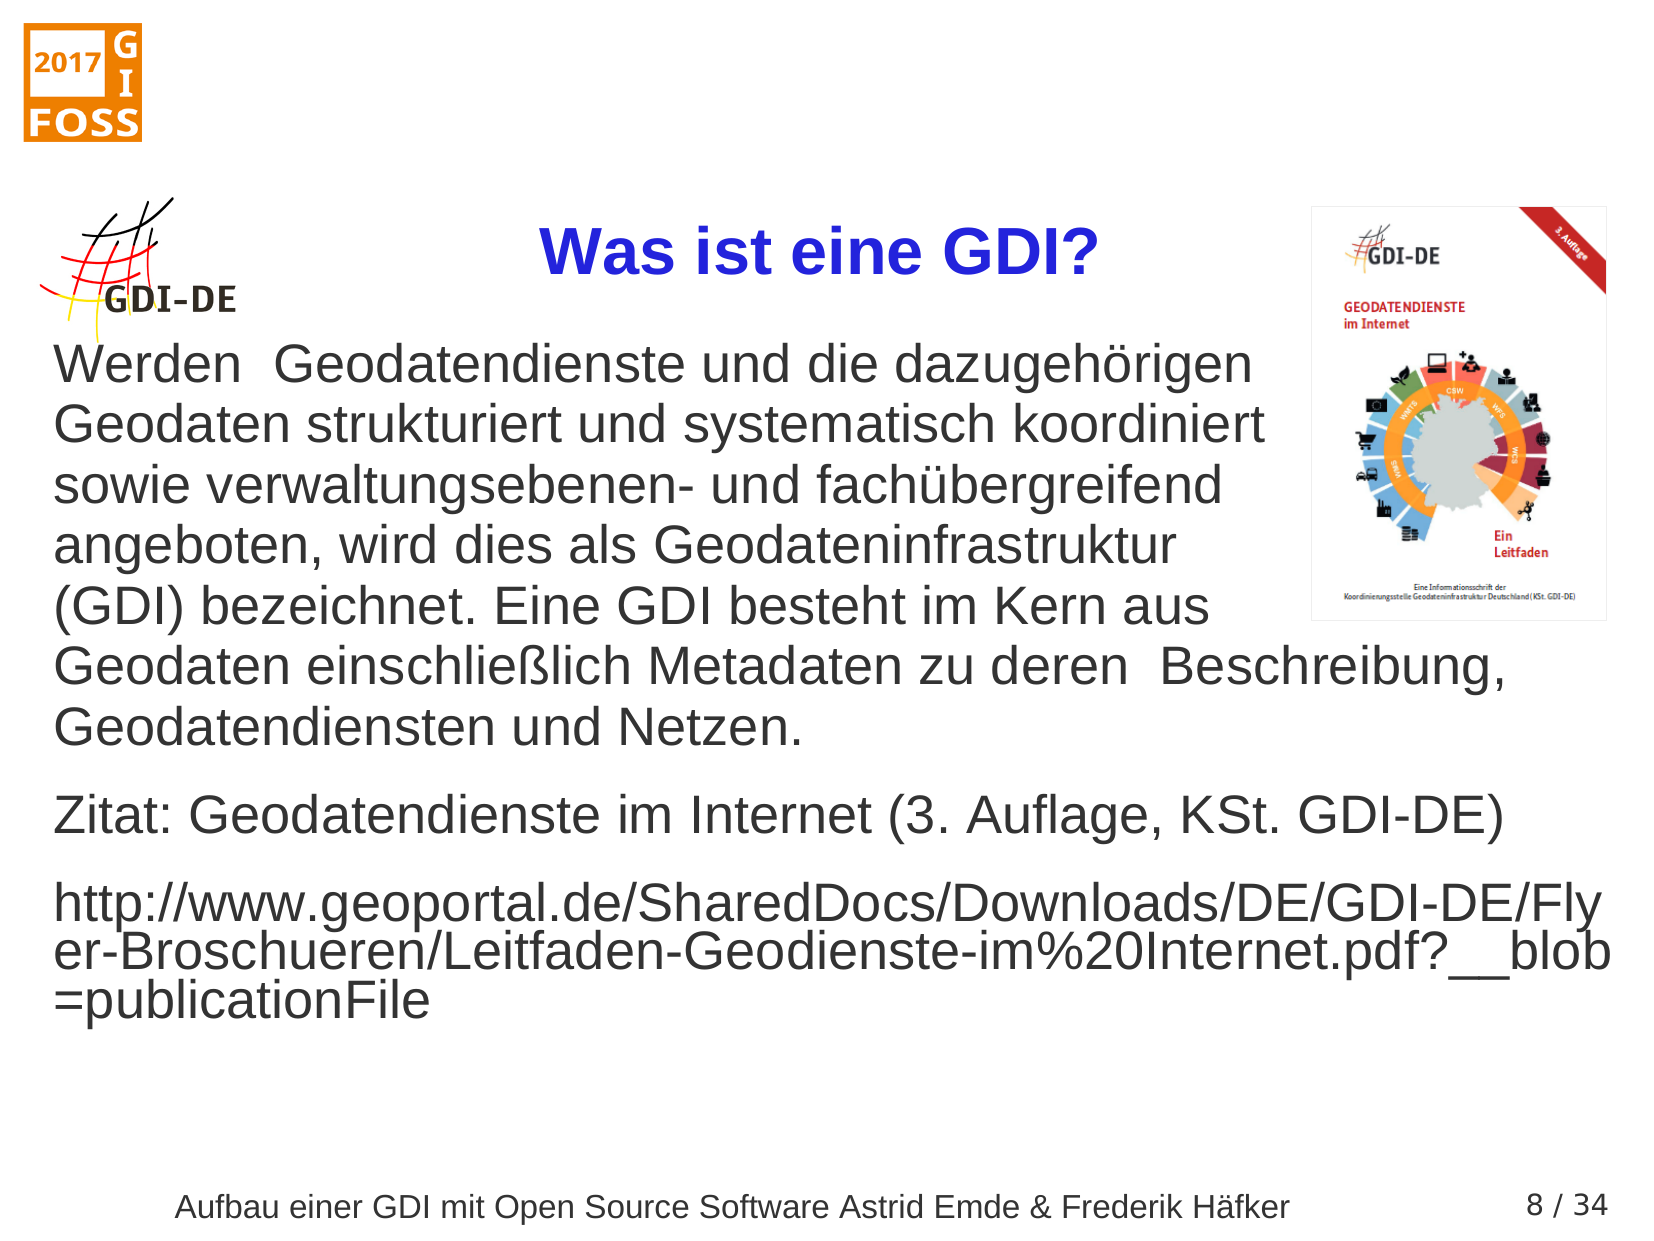

# Was ist eine GDI?
Werden Geodatendienste und die dazugehörigen
Geodaten strukturiert und systematisch koordiniert
sowie verwaltungsebenen- und fachübergreifend
angeboten, wird dies als Geodateninfrastruktur
(GDI) bezeichnet. Eine GDI besteht im Kern aus
Geodaten einschließlich Metadaten zu deren Beschreibung, Geodatendiensten und Netzen.
Zitat: Geodatendienste im Internet (3. Auflage, KSt. GDI-DE)
http://www.geoportal.de/SharedDocs/Downloads/DE/GDI-DE/Flyer-Broschueren/Leitfaden-Geodienste-im%20Internet.pdf?__blob=publicationFile